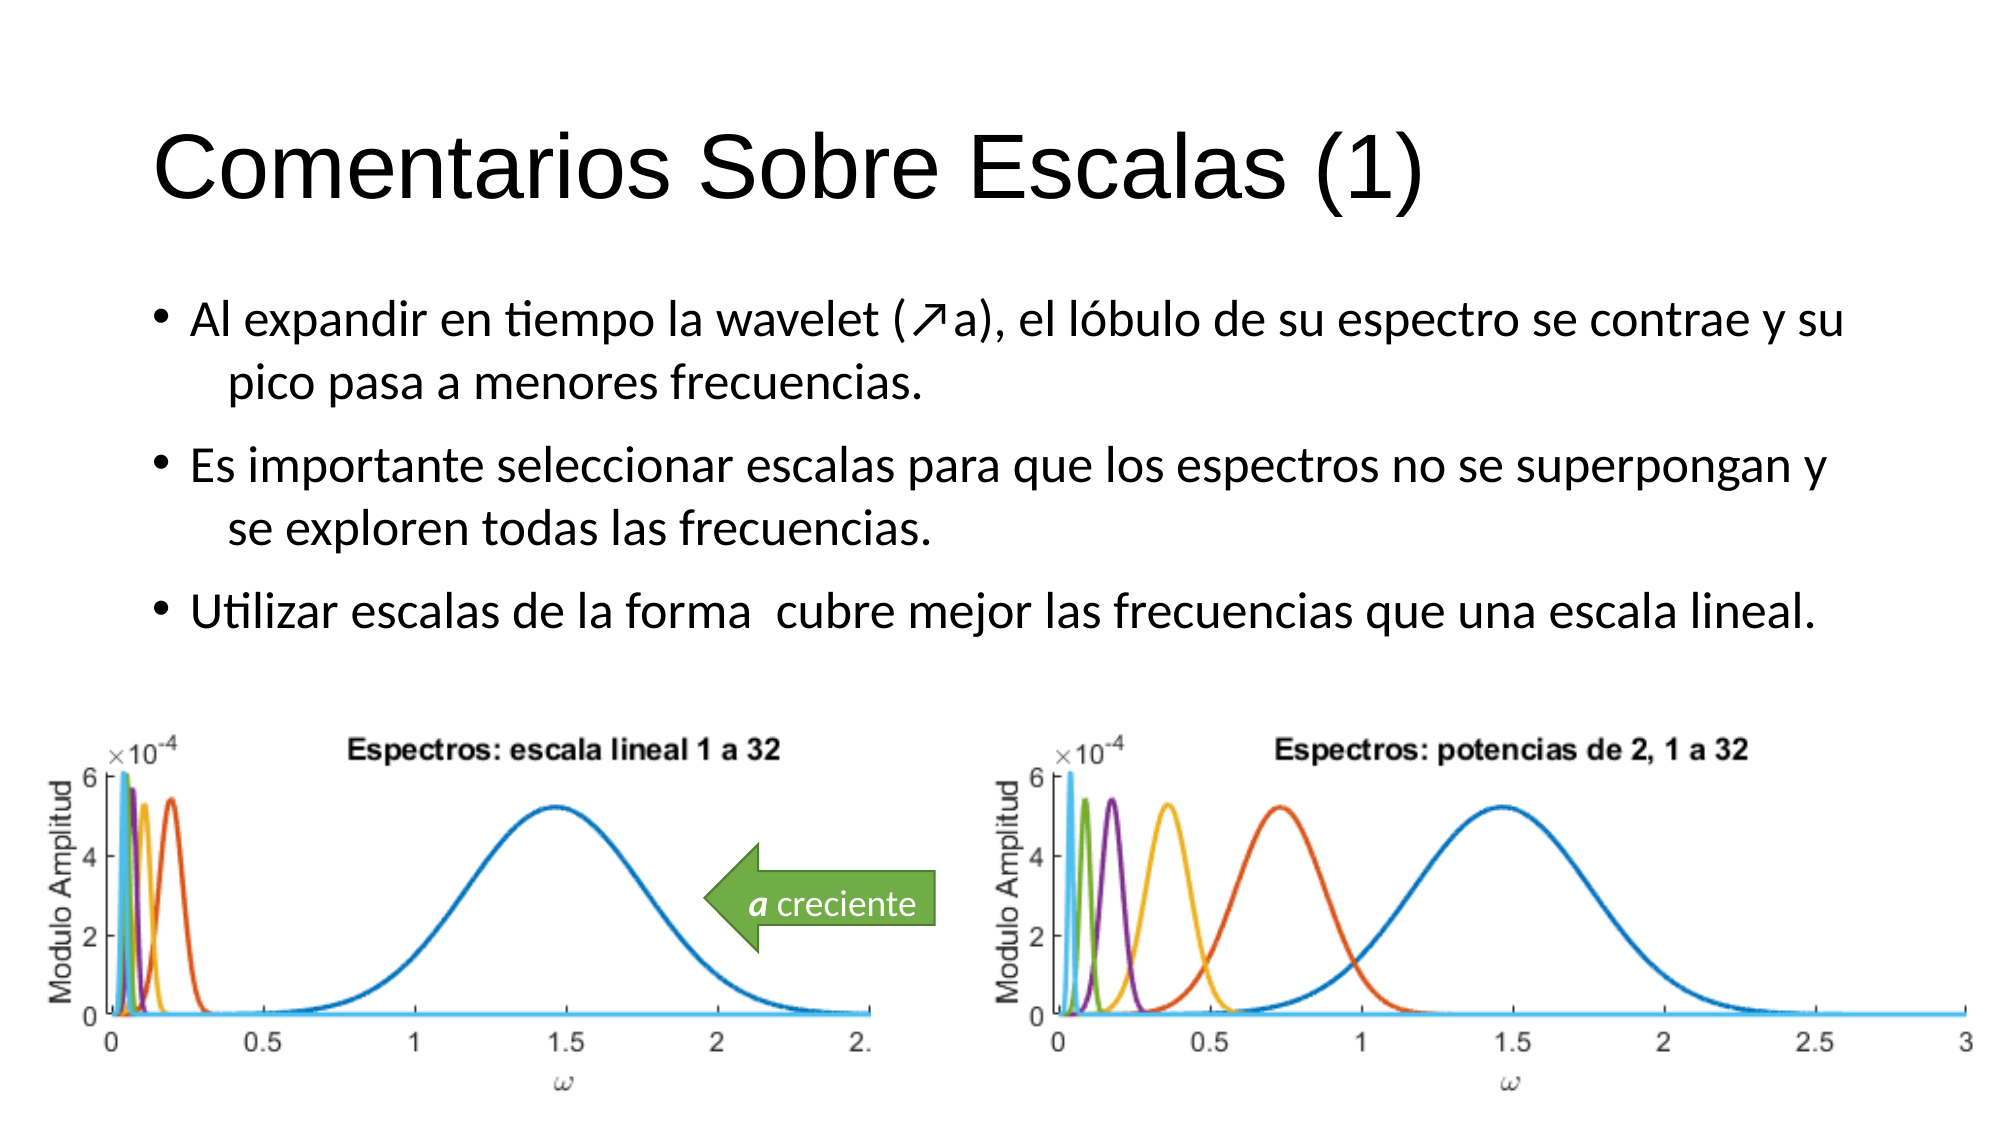

# Comentarios Sobre Escalas (1)
Al expandir en tiempo la wavelet (↗a), el lóbulo de su espectro se contrae y su pico pasa a menores frecuencias.
Es importante seleccionar escalas para que los espectros no se superpongan y se exploren todas las frecuencias.
Utilizar escalas de la forma cubre mejor las frecuencias que una escala lineal.
a creciente